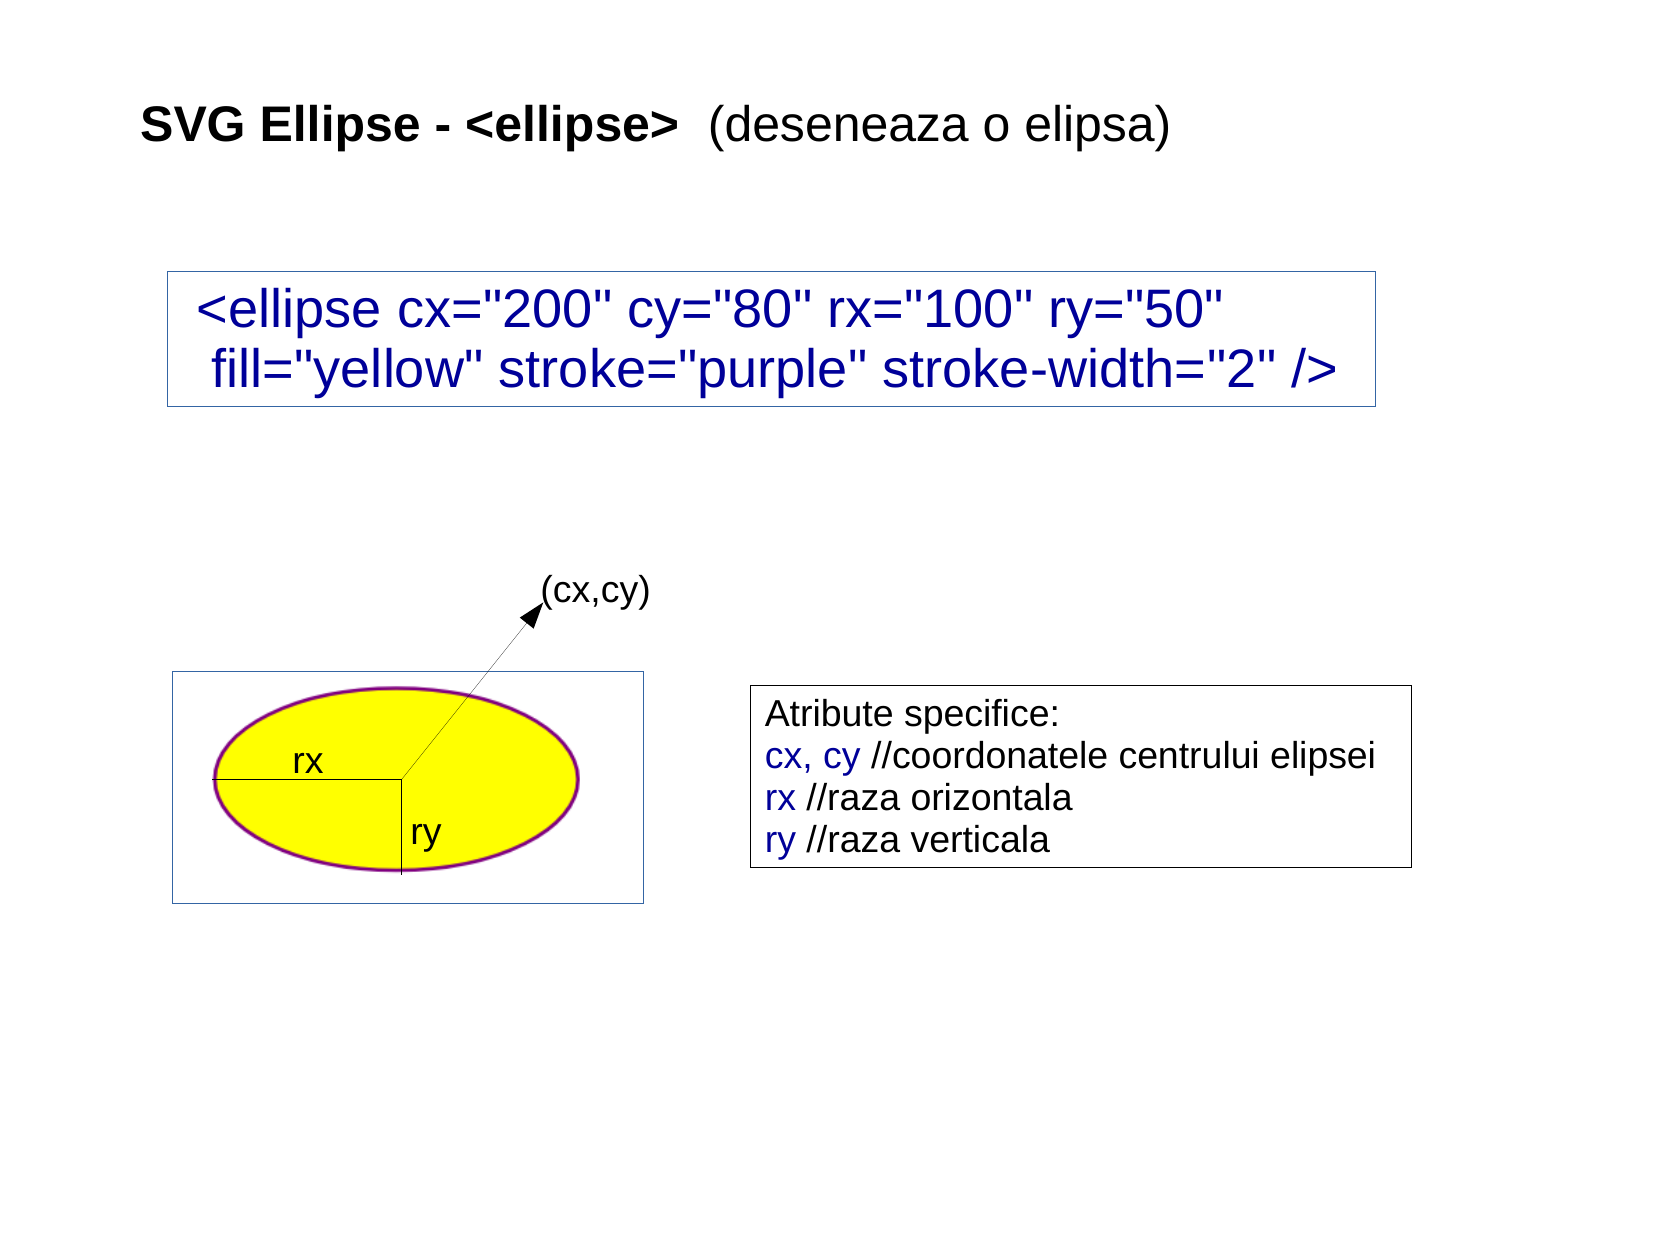

SVG Ellipse - <ellipse> (deseneaza o elipsa)
 <ellipse cx="200" cy="80" rx="100" ry="50"
 fill="yellow" stroke="purple" stroke-width="2" />
(cx,cy)
Atribute specifice:
cx, cy //coordonatele centrului elipsei
rx //raza orizontala
ry //raza verticala
rx
ry